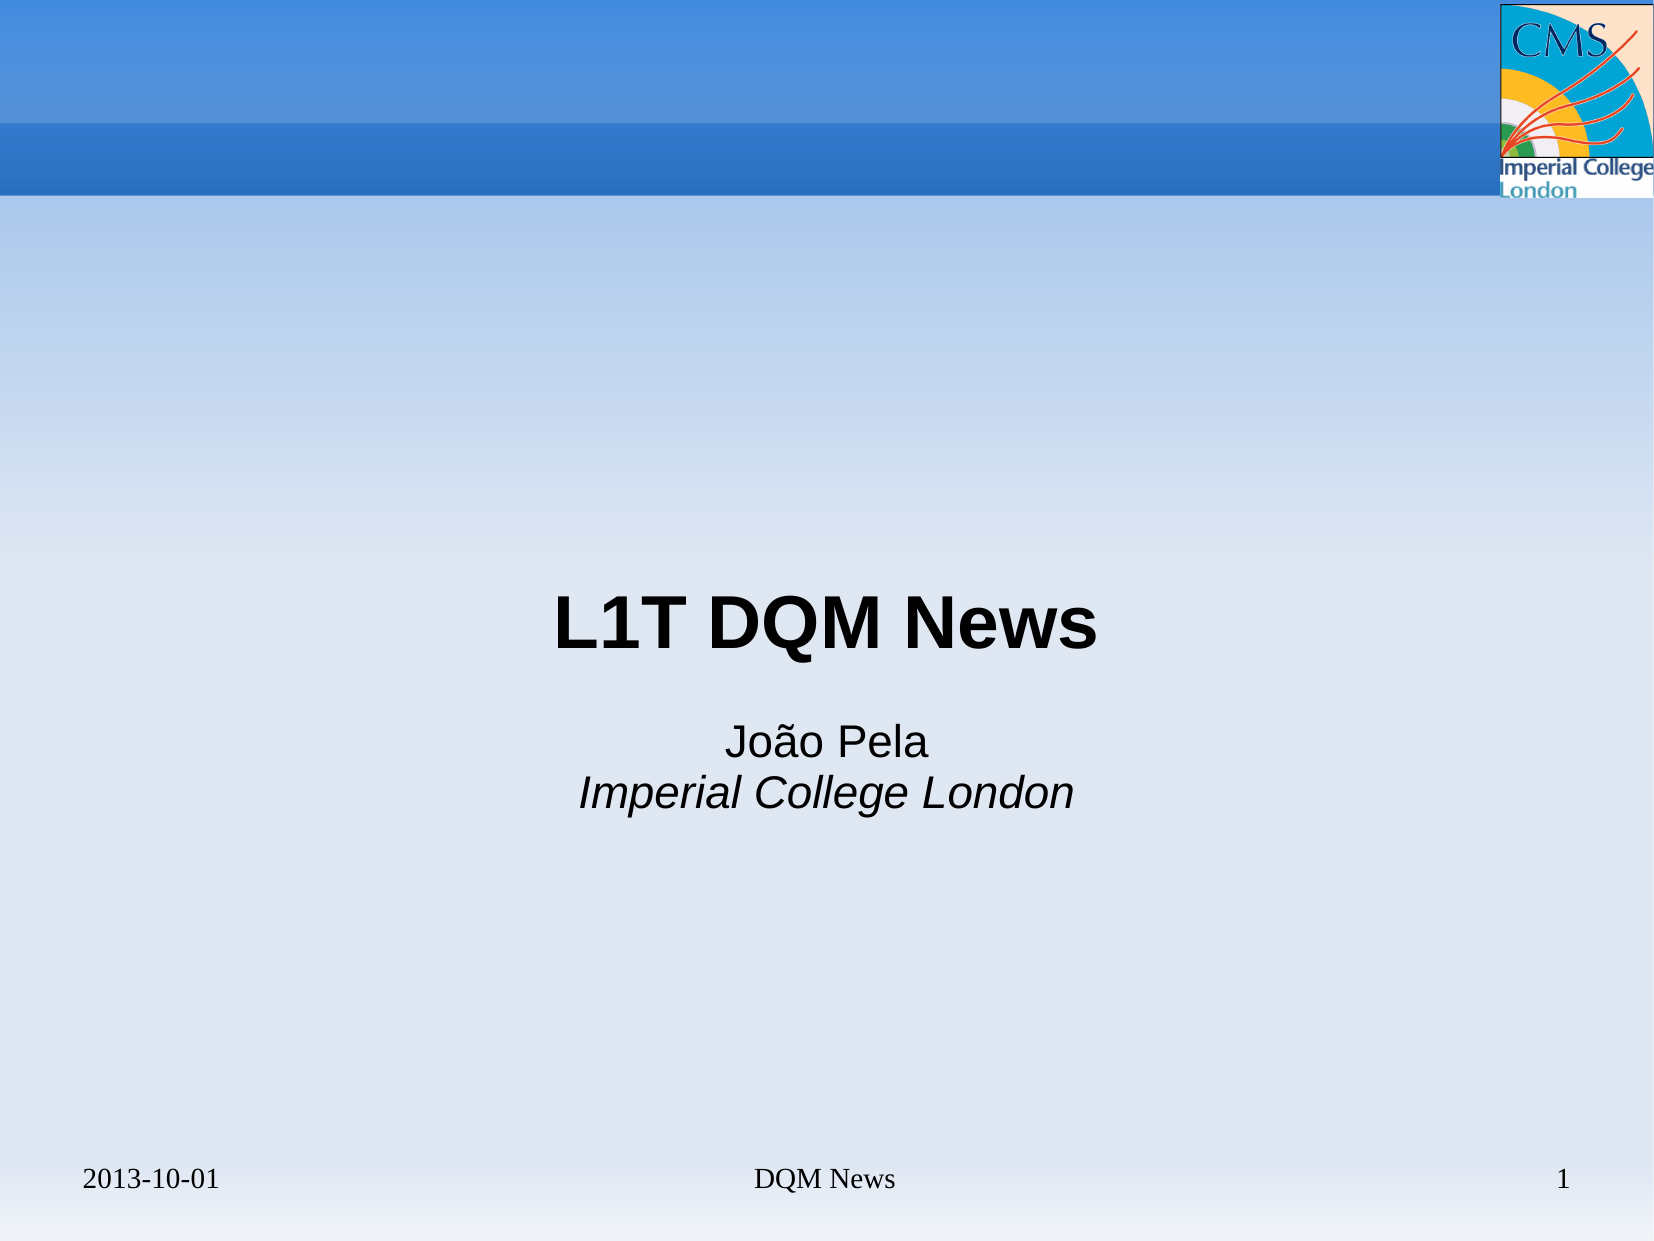

# L1T DQM News
João Pela
Imperial College London
2013-10-01
DQM News
1